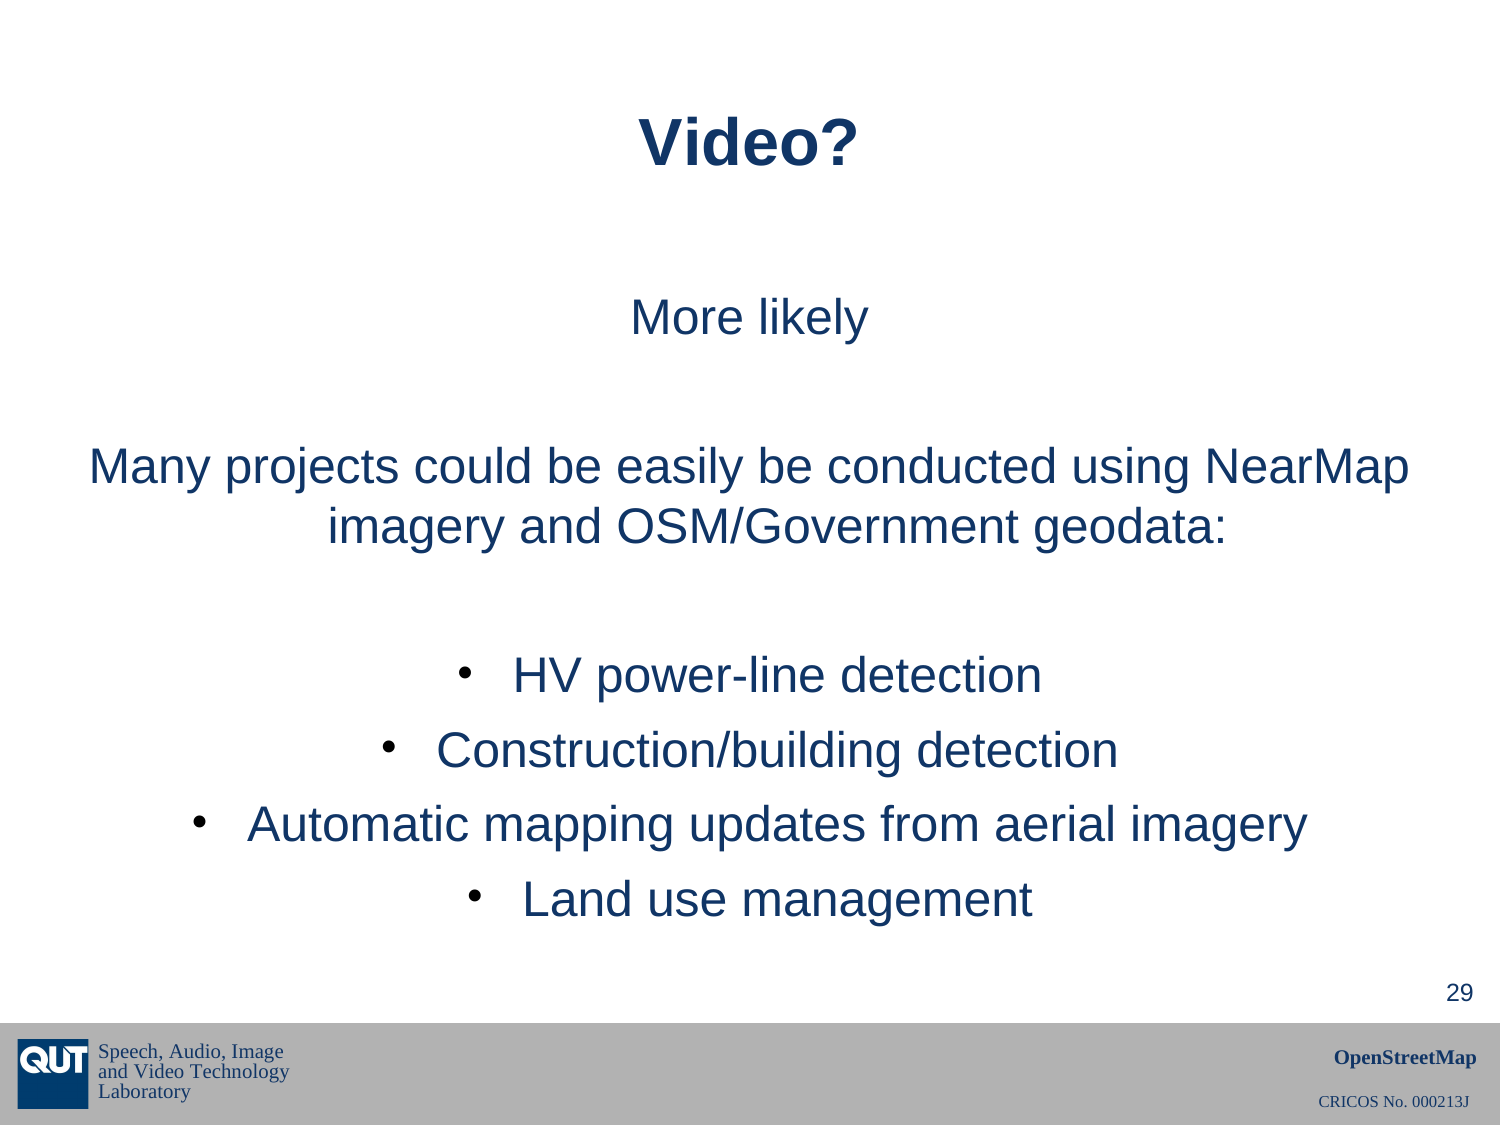

Video?
# More likely
Many projects could be easily be conducted using NearMap imagery and OSM/Government geodata:
HV power-line detection
Construction/building detection
Automatic mapping updates from aerial imagery
Land use management